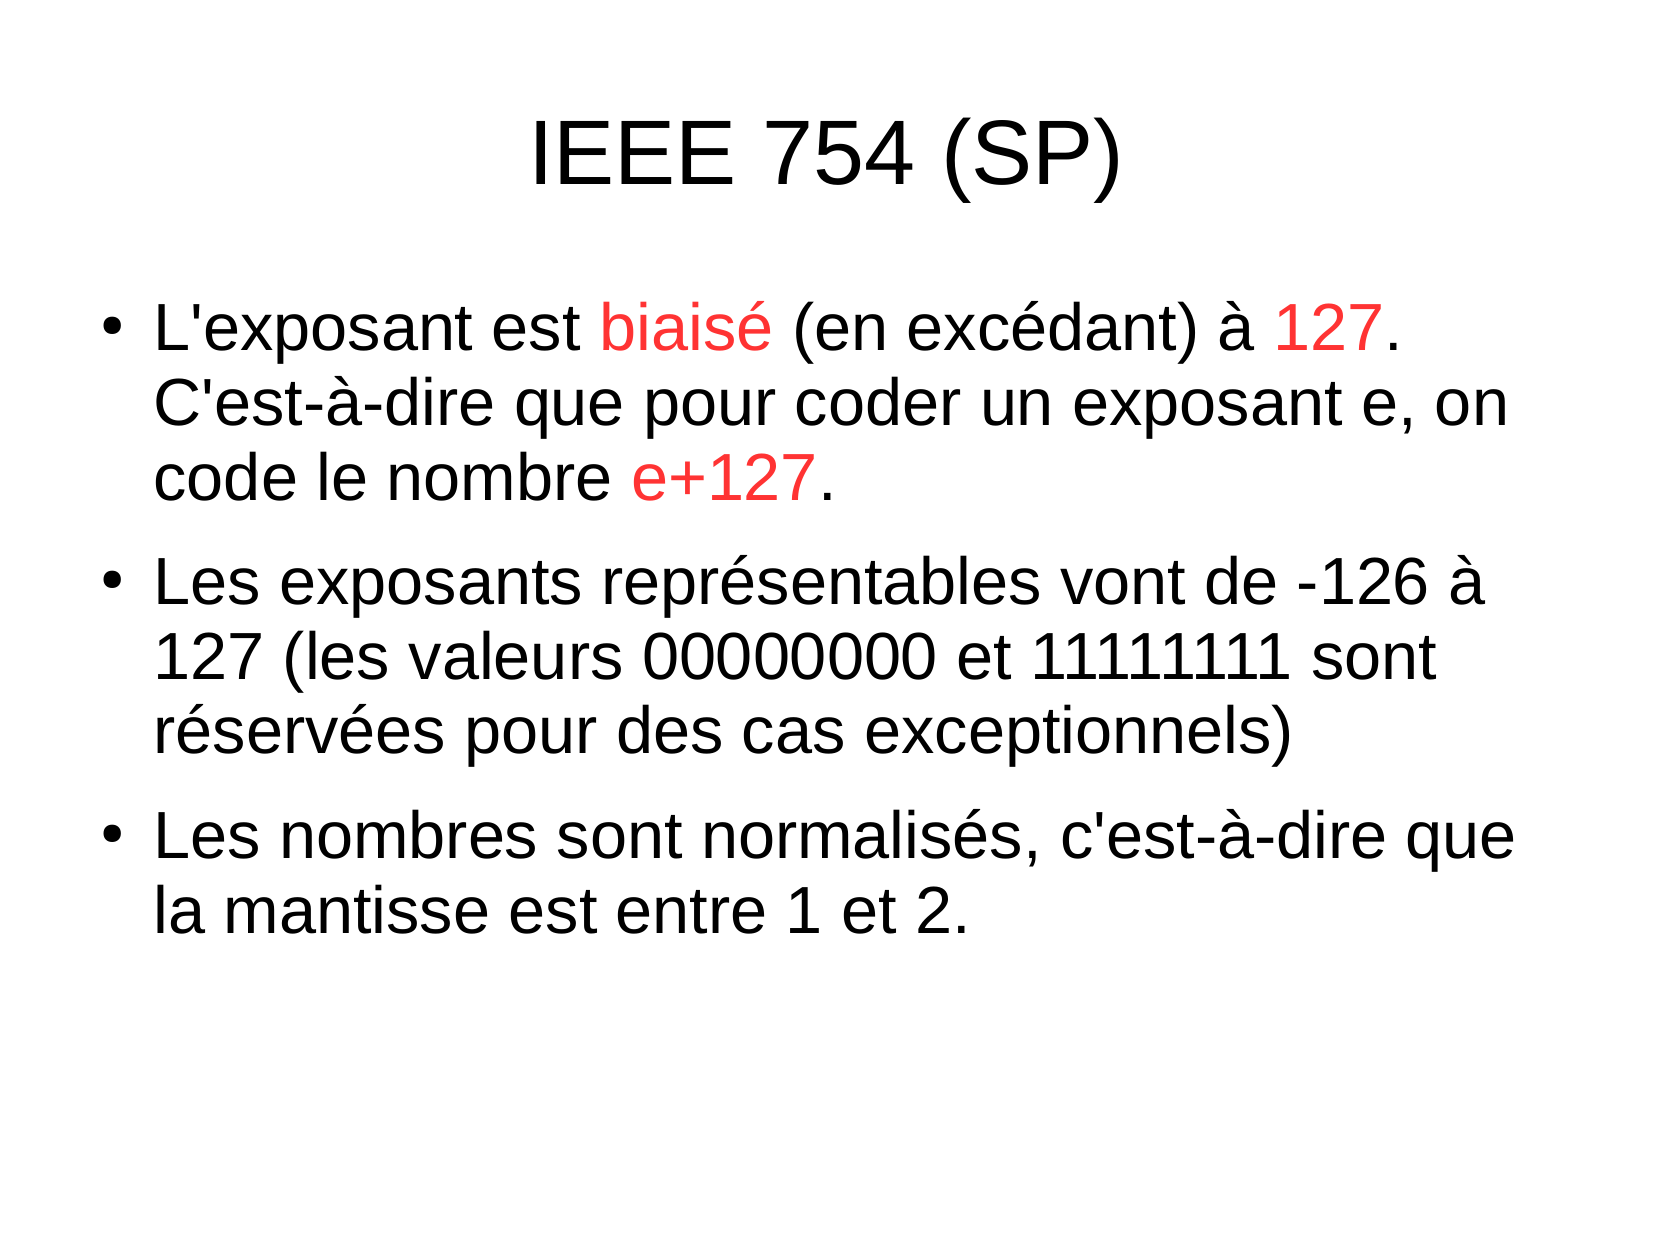

# IEEE 754 (SP)
L'exposant est biaisé (en excédant) à 127. C'est-à-dire que pour coder un exposant e, on code le nombre e+127.
Les exposants représentables vont de -126 à 127 (les valeurs 00000000 et 11111111 sont réservées pour des cas exceptionnels)
Les nombres sont normalisés, c'est-à-dire que la mantisse est entre 1 et 2.